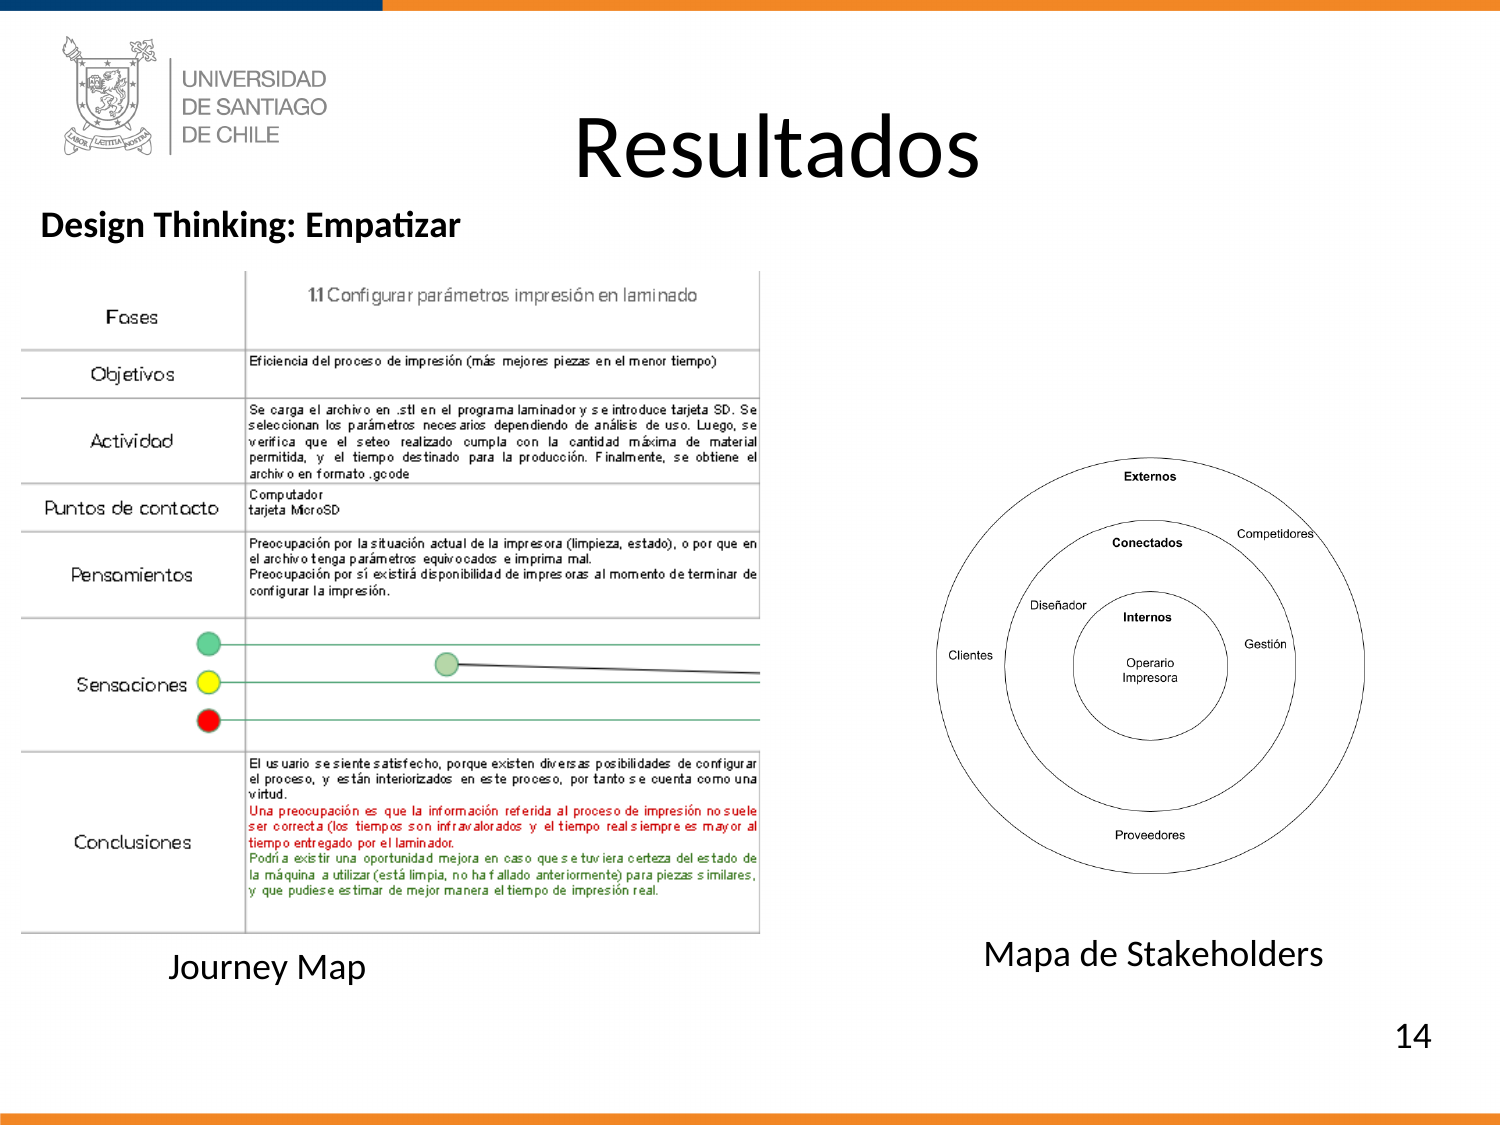

# Resultados
Design Thinking: Empatizar
Mapa de Stakeholders
Journey Map